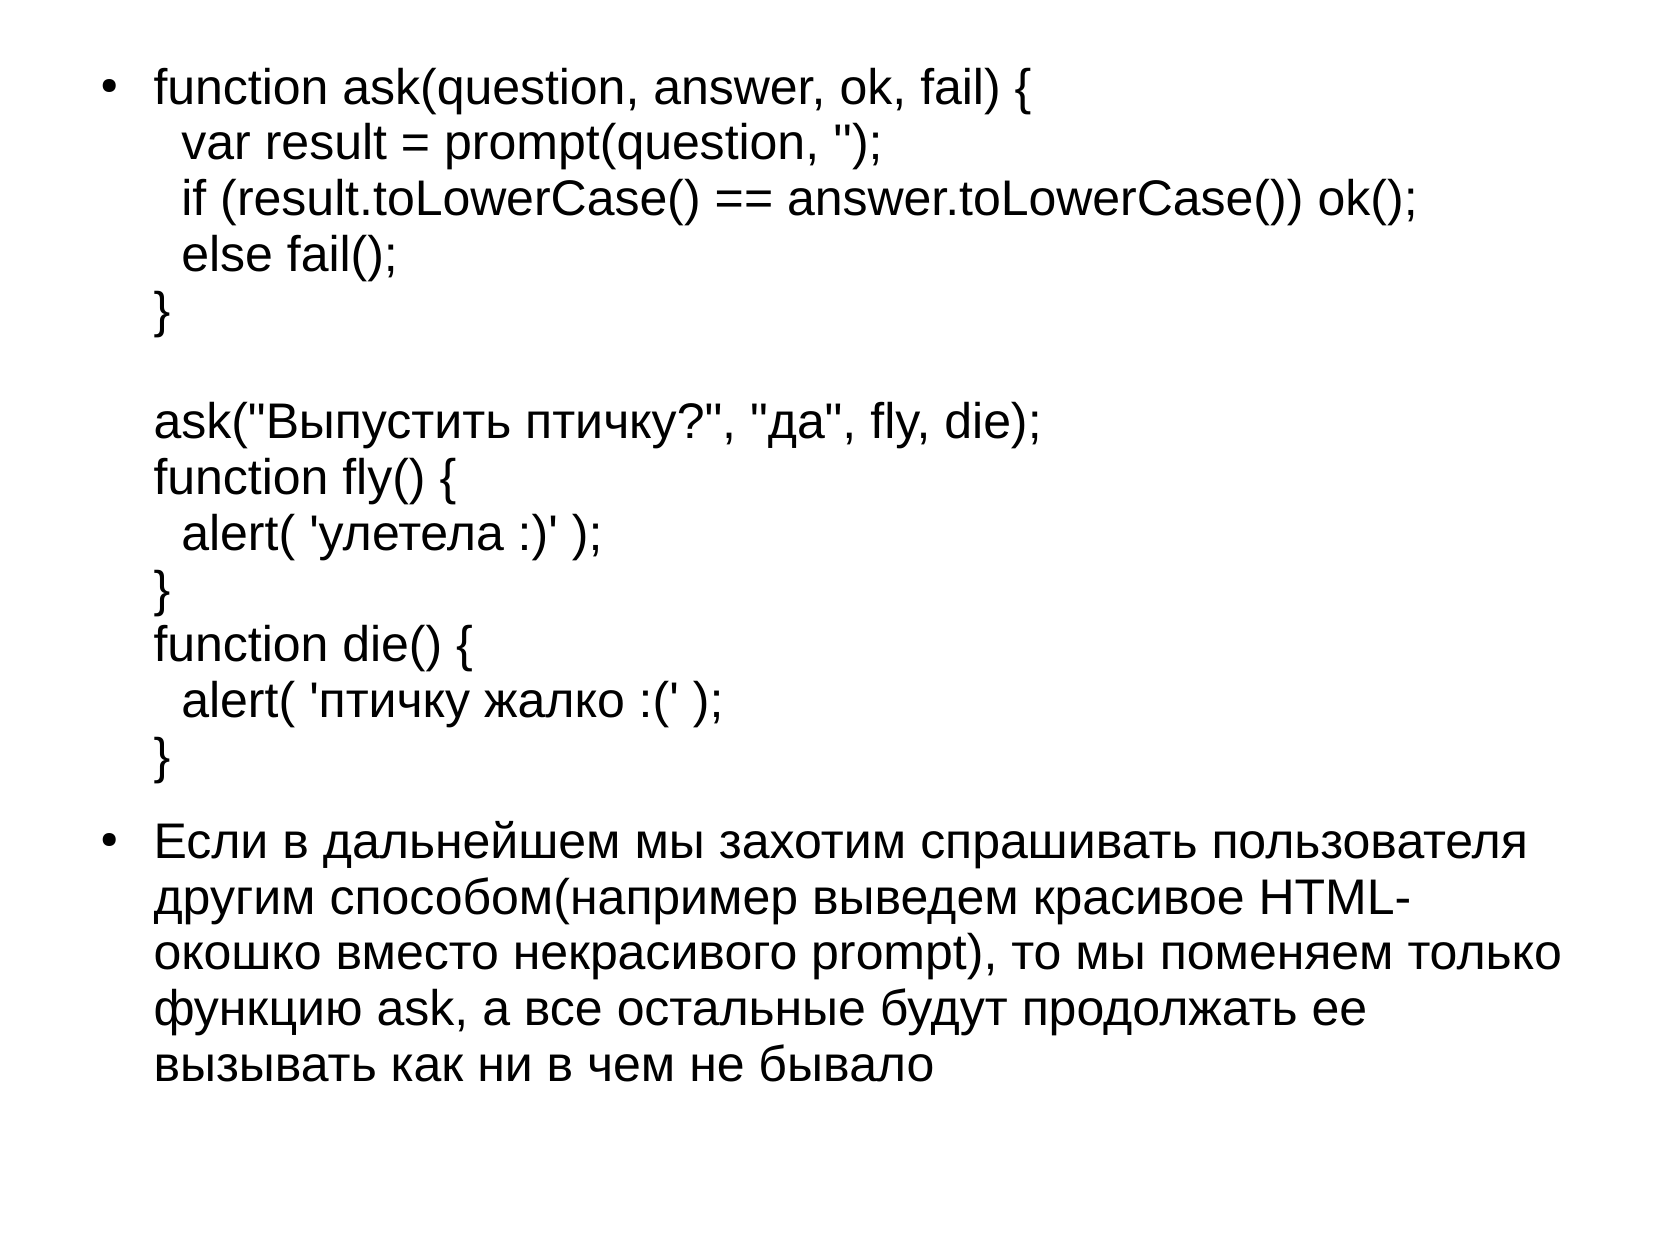

# function ask(question, answer, ok, fail) { var result = prompt(question, ''); if (result.toLowerCase() == answer.toLowerCase()) ok(); else fail(); } ask("Выпустить птичку?", "да", fly, die); function fly() { alert( 'улетела :)' ); } function die() { alert( 'птичку жалко :(' ); }
Если в дальнейшем мы захотим спрашивать пользователя другим способом(например выведем красивое HTML-окошко вместо некрасивого prompt), то мы поменяем только функцию ask, а все остальные будут продолжать ее вызывать как ни в чем не бывало